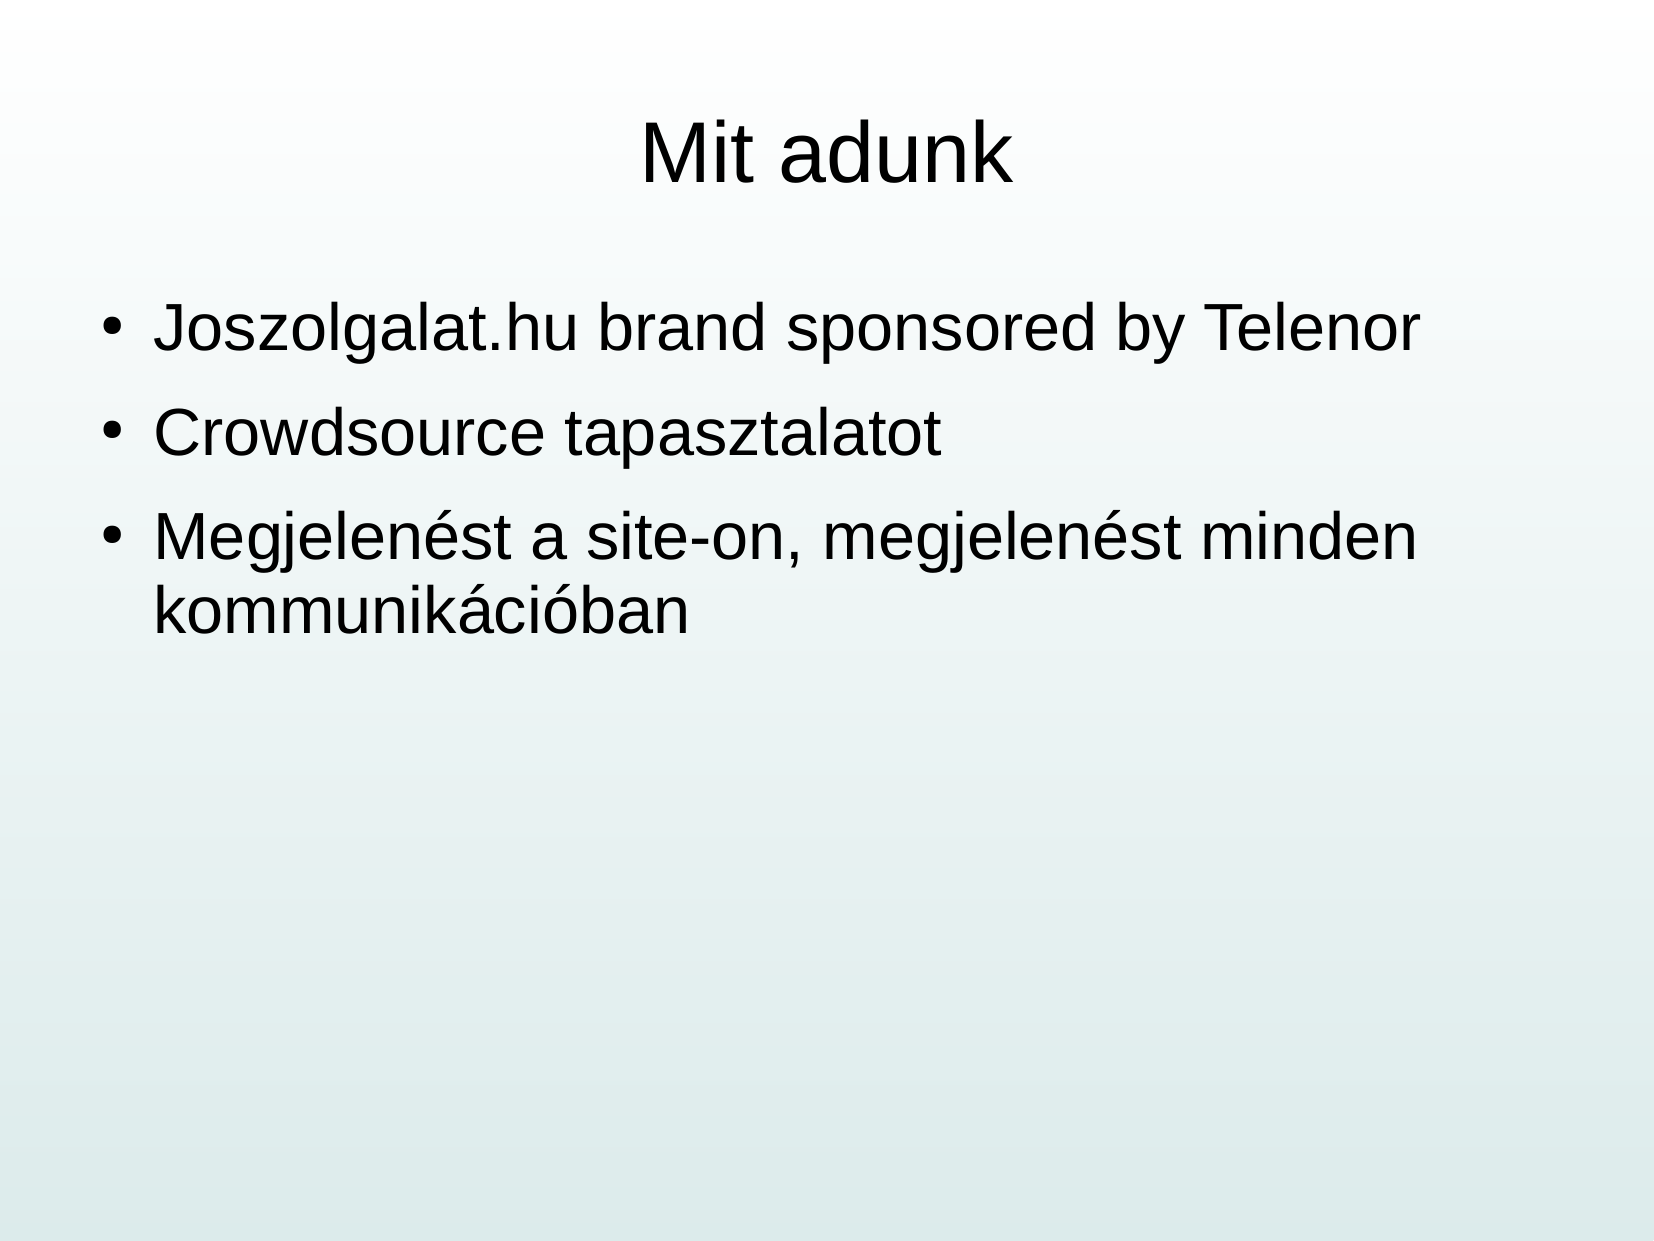

# Mit adunk
Joszolgalat.hu brand sponsored by Telenor
Crowdsource tapasztalatot
Megjelenést a site-on, megjelenést minden kommunikációban